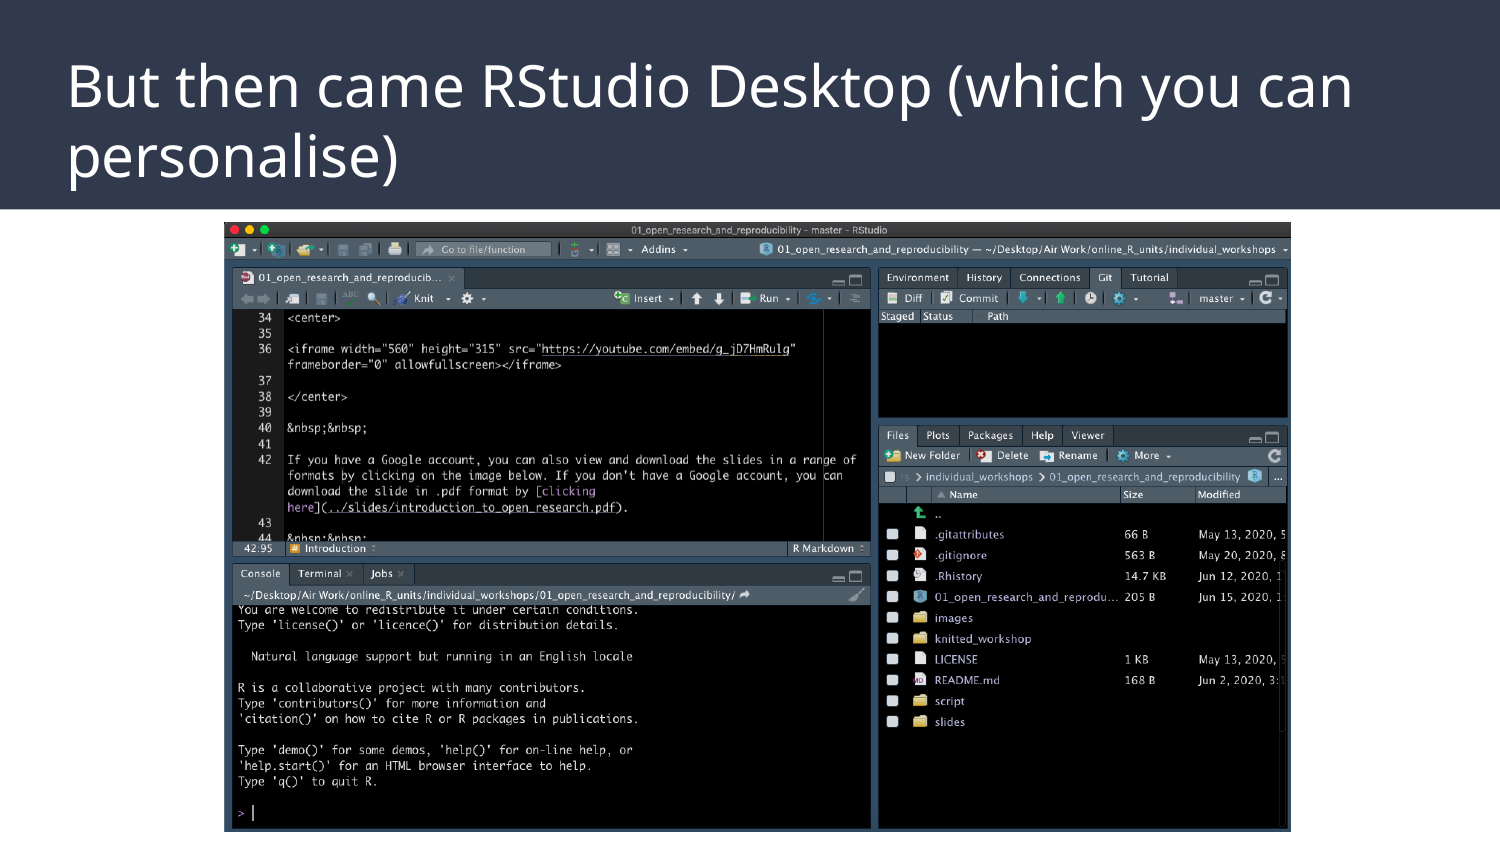

# But then came RStudio Desktop (which you can personalise)